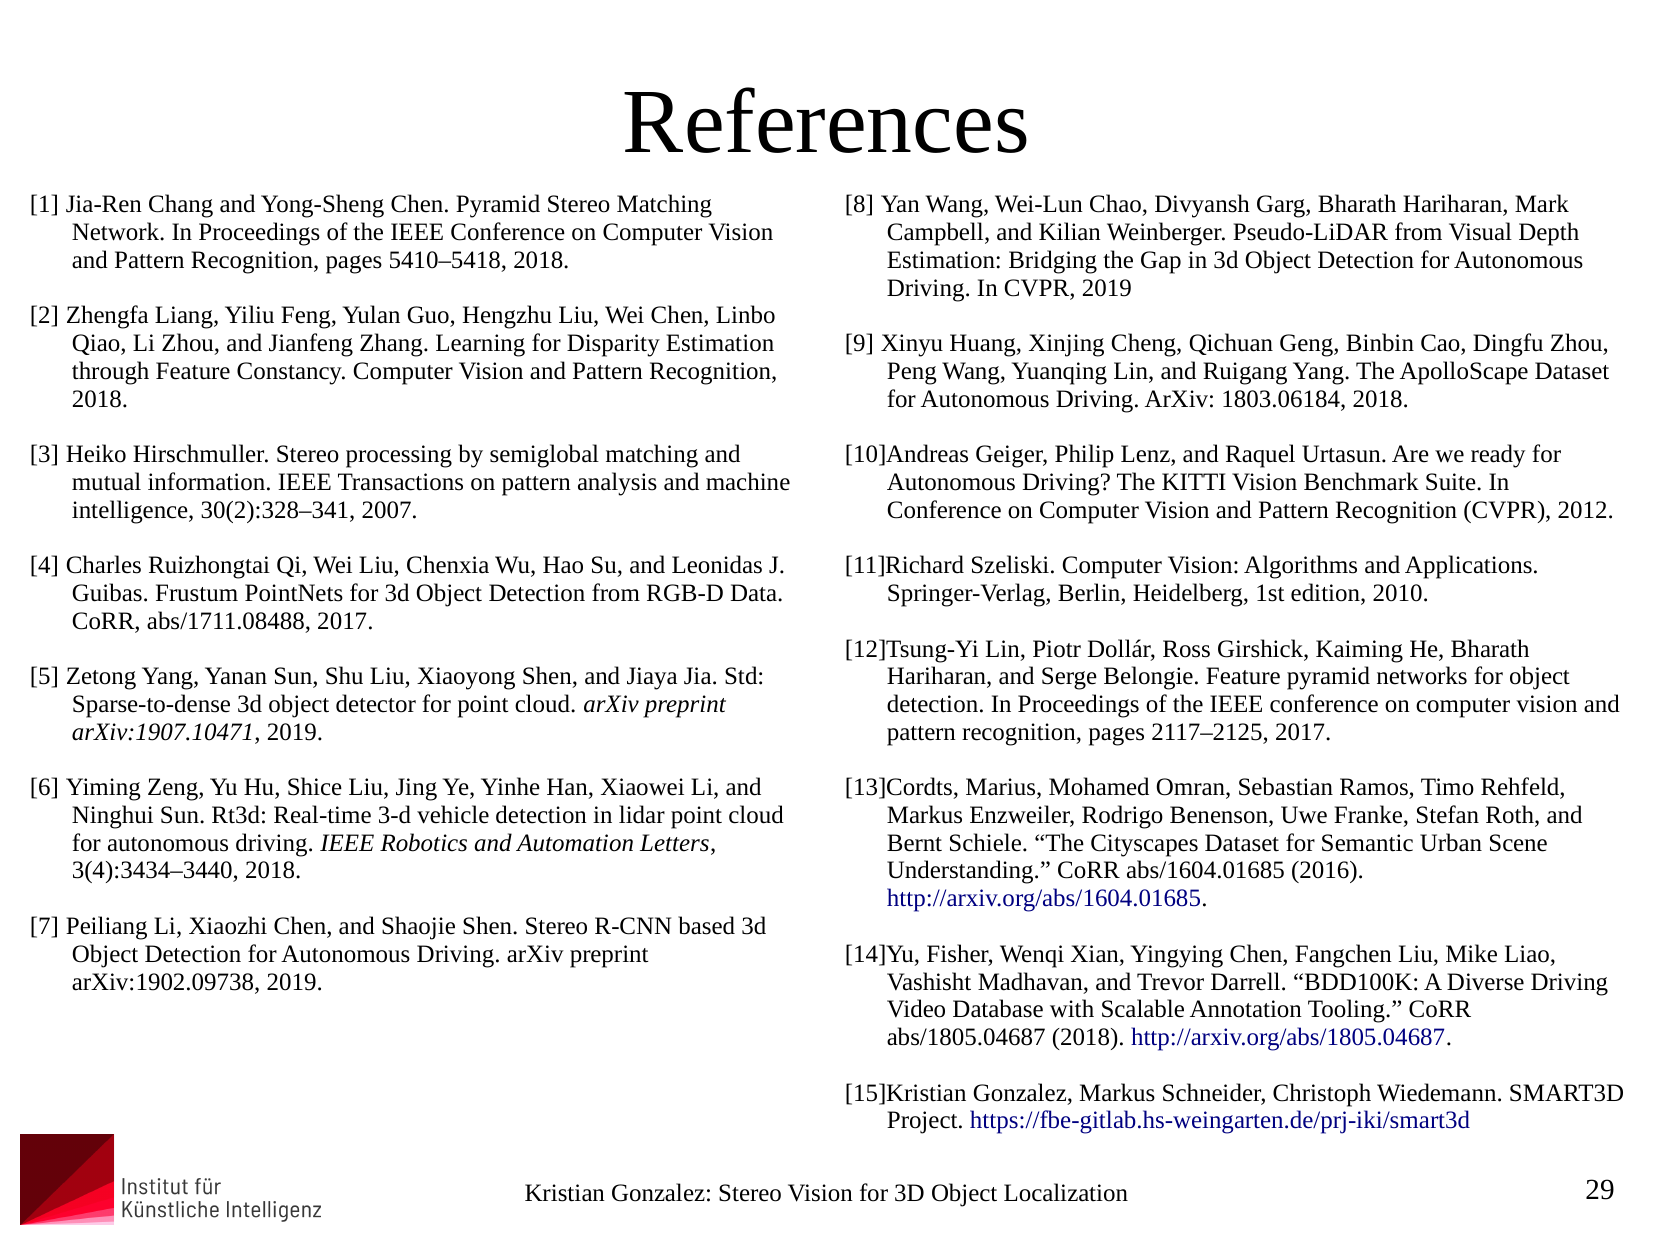

# References
Jia-Ren Chang and Yong-Sheng Chen. Pyramid Stereo Matching Network. In Proceedings of the IEEE Conference on Computer Vision and Pattern Recognition, pages 5410–5418, 2018.
Zhengfa Liang, Yiliu Feng, Yulan Guo, Hengzhu Liu, Wei Chen, Linbo Qiao, Li Zhou, and Jianfeng Zhang. Learning for Disparity Estimation through Feature Constancy. Computer Vision and Pattern Recognition, 2018.
Heiko Hirschmuller. Stereo processing by semiglobal matching and mutual information. IEEE Transactions on pattern analysis and machine intelligence, 30(2):328–341, 2007.
Charles Ruizhongtai Qi, Wei Liu, Chenxia Wu, Hao Su, and Leonidas J. Guibas. Frustum PointNets for 3d Object Detection from RGB-D Data. CoRR, abs/1711.08488, 2017.
Zetong Yang, Yanan Sun, Shu Liu, Xiaoyong Shen, and Jiaya Jia. Std: Sparse-to-dense 3d object detector for point cloud. arXiv preprint arXiv:1907.10471, 2019.
Yiming Zeng, Yu Hu, Shice Liu, Jing Ye, Yinhe Han, Xiaowei Li, and Ninghui Sun. Rt3d: Real-time 3-d vehicle detection in lidar point cloud for autonomous driving. IEEE Robotics and Automation Letters, 3(4):3434–3440, 2018.
Peiliang Li, Xiaozhi Chen, and Shaojie Shen. Stereo R-CNN based 3d Object Detection for Autonomous Driving. arXiv preprint arXiv:1902.09738, 2019.
Yan Wang, Wei-Lun Chao, Divyansh Garg, Bharath Hariharan, Mark Campbell, and Kilian Weinberger. Pseudo-LiDAR from Visual Depth Estimation: Bridging the Gap in 3d Object Detection for Autonomous Driving. In CVPR, 2019
Xinyu Huang, Xinjing Cheng, Qichuan Geng, Binbin Cao, Dingfu Zhou, Peng Wang, Yuanqing Lin, and Ruigang Yang. The ApolloScape Dataset for Autonomous Driving. ArXiv: 1803.06184, 2018.
Andreas Geiger, Philip Lenz, and Raquel Urtasun. Are we ready for Autonomous Driving? The KITTI Vision Benchmark Suite. In Conference on Computer Vision and Pattern Recognition (CVPR), 2012.
Richard Szeliski. Computer Vision: Algorithms and Applications. Springer-Verlag, Berlin, Heidelberg, 1st edition, 2010.
Tsung-Yi Lin, Piotr Dollár, Ross Girshick, Kaiming He, Bharath Hariharan, and Serge Belongie. Feature pyramid networks for object detection. In Proceedings of the IEEE conference on computer vision and pattern recognition, pages 2117–2125, 2017.
Cordts, Marius, Mohamed Omran, Sebastian Ramos, Timo Rehfeld, Markus Enzweiler, Rodrigo Benenson, Uwe Franke, Stefan Roth, and Bernt Schiele. “The Cityscapes Dataset for Semantic Urban Scene Understanding.” CoRR abs/1604.01685 (2016). http://arxiv.org/abs/1604.01685.
Yu, Fisher, Wenqi Xian, Yingying Chen, Fangchen Liu, Mike Liao, Vashisht Madhavan, and Trevor Darrell. “BDD100K: A Diverse Driving Video Database with Scalable Annotation Tooling.” CoRR abs/1805.04687 (2018). http://arxiv.org/abs/1805.04687.
Kristian Gonzalez, Markus Schneider, Christoph Wiedemann. SMART3D Project. https://fbe-gitlab.hs-weingarten.de/prj-iki/smart3d
29
Kristian Gonzalez: Stereo Vision for 3D Object Localization